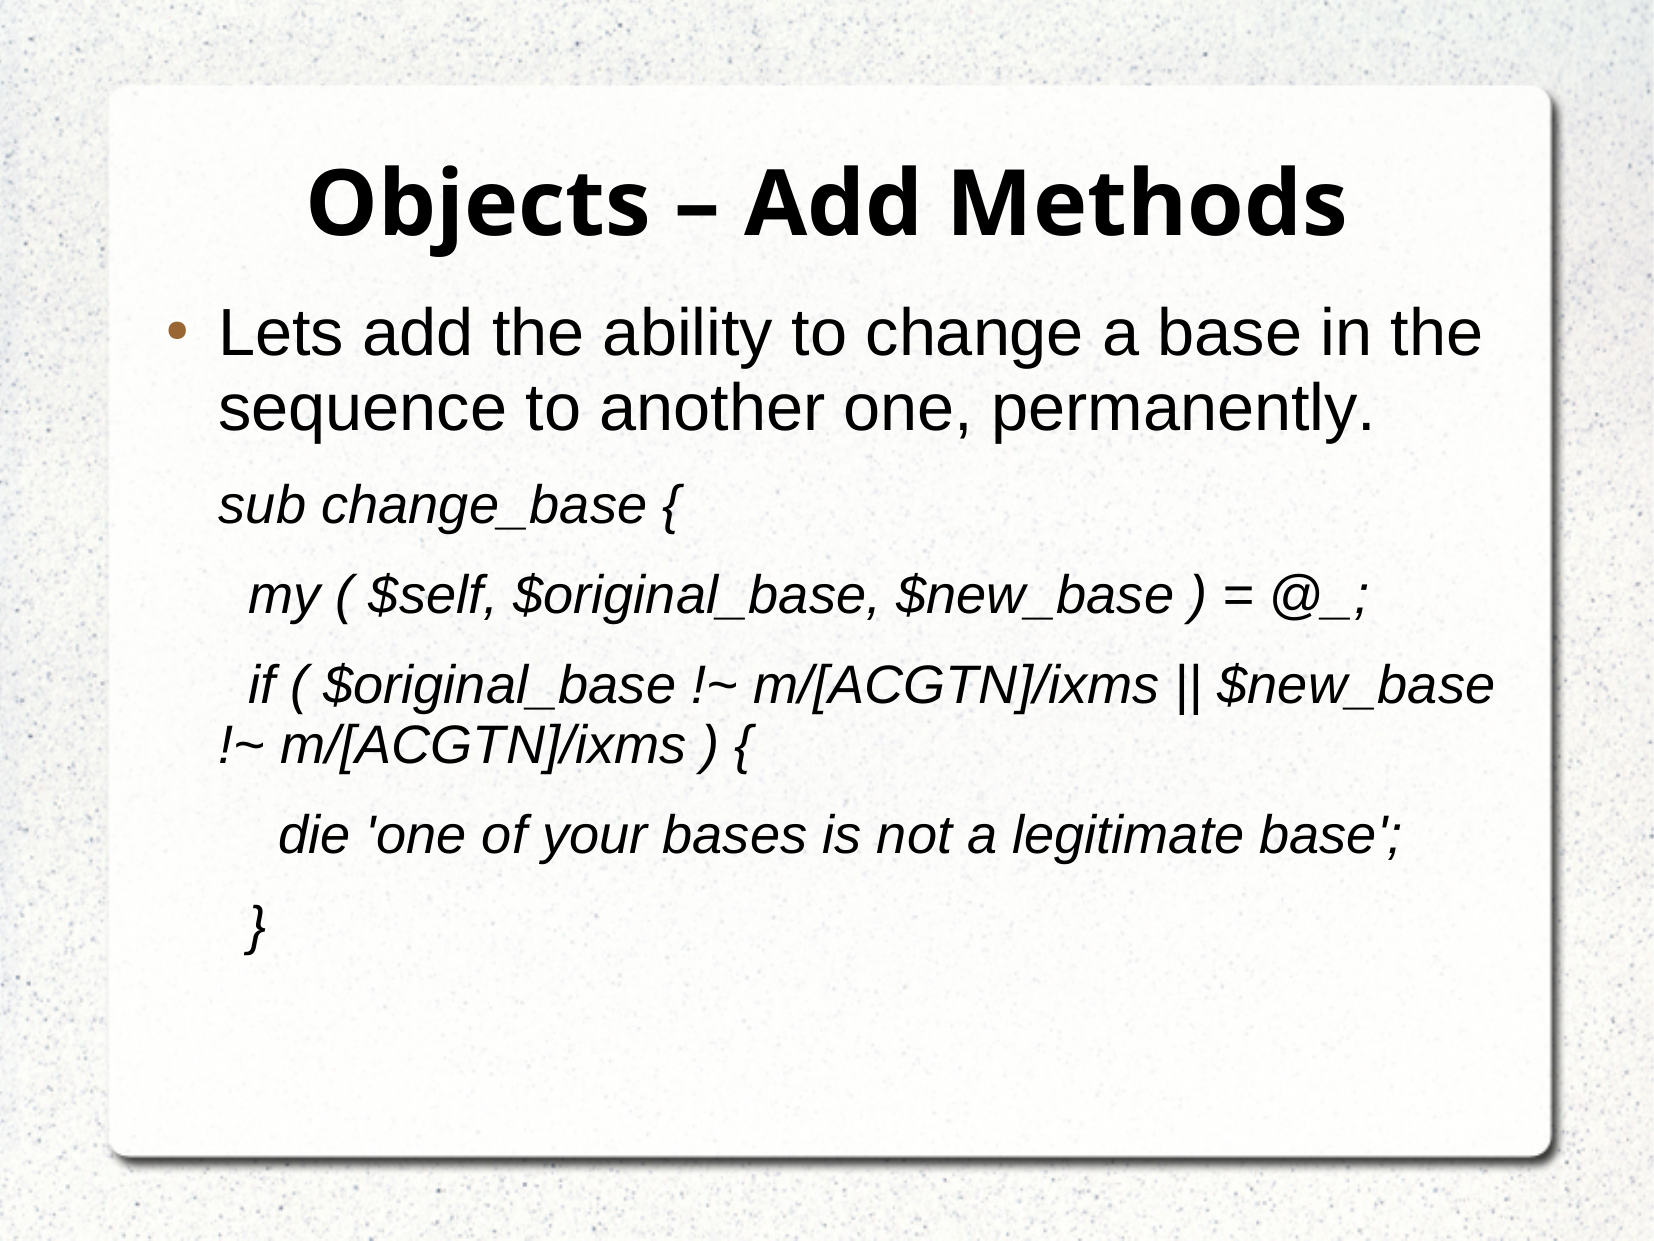

# Objects – Add Methods
Lets add the ability to change a base in the sequence to another one, permanently.
sub change_base {
 my ( $self, $original_base, $new_base ) = @_;
 if ( $original_base !~ m/[ACGTN]/ixms || $new_base !~ m/[ACGTN]/ixms ) {
 die 'one of your bases is not a legitimate base';
 }